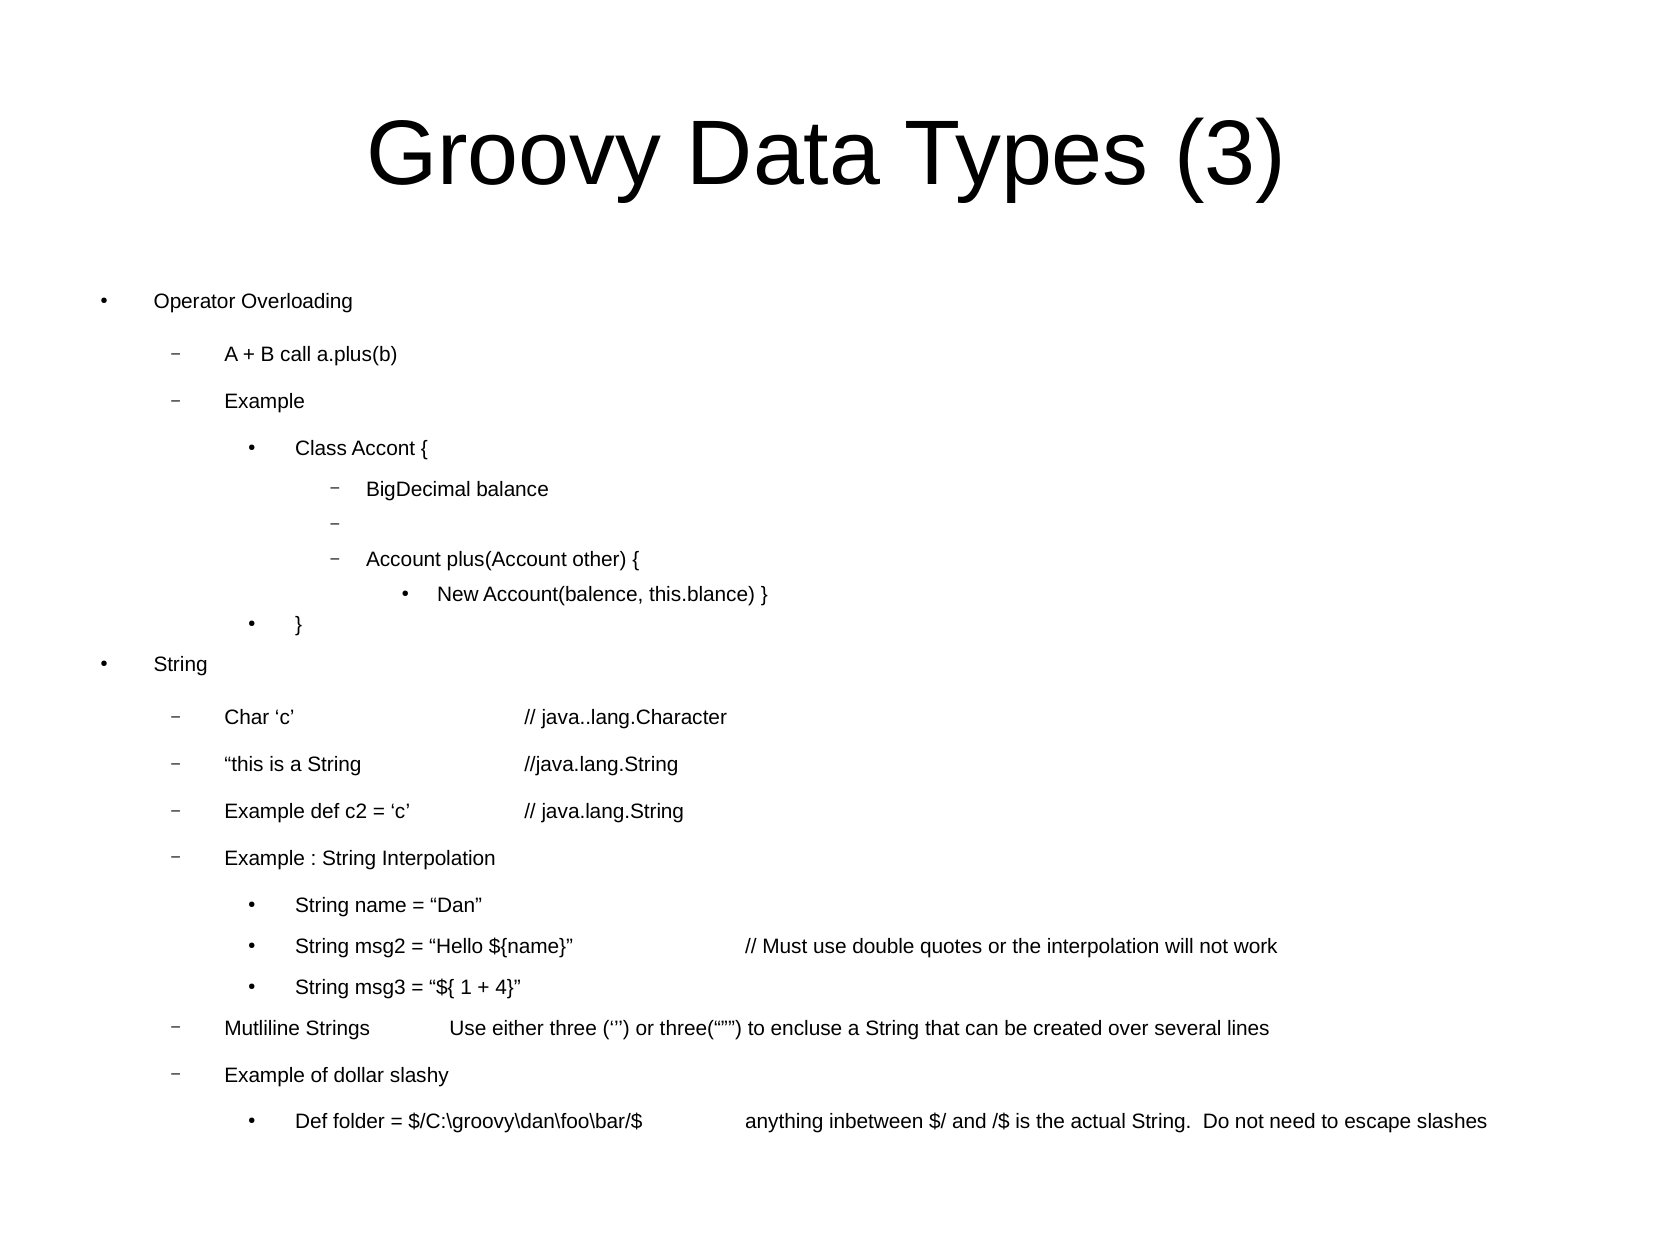

# Groovy Data Types (3)
Operator Overloading
A + B call a.plus(b)
Example
Class Accont {
BigDecimal balance
Account plus(Account other) {
New Account(balence, this.blance) }
}
String
Char ‘c’ 			// java..lang.Character
“this is a String			//java.lang.String
Example def c2 = ‘c’ 		// java.lang.String
Example : String Interpolation
String name = “Dan”
String msg2 = “Hello ${name}”			// Must use double quotes or the interpolation will not work
String msg3 = “${ 1 + 4}”
Mutliline Strings		Use either three (‘’’) or three(“””) to encluse a String that can be created over several lines
Example of dollar slashy
Def folder = $/C:\groovy\dan\foo\bar/$ 		anything inbetween $/ and /$ is the actual String. Do not need to escape slashes